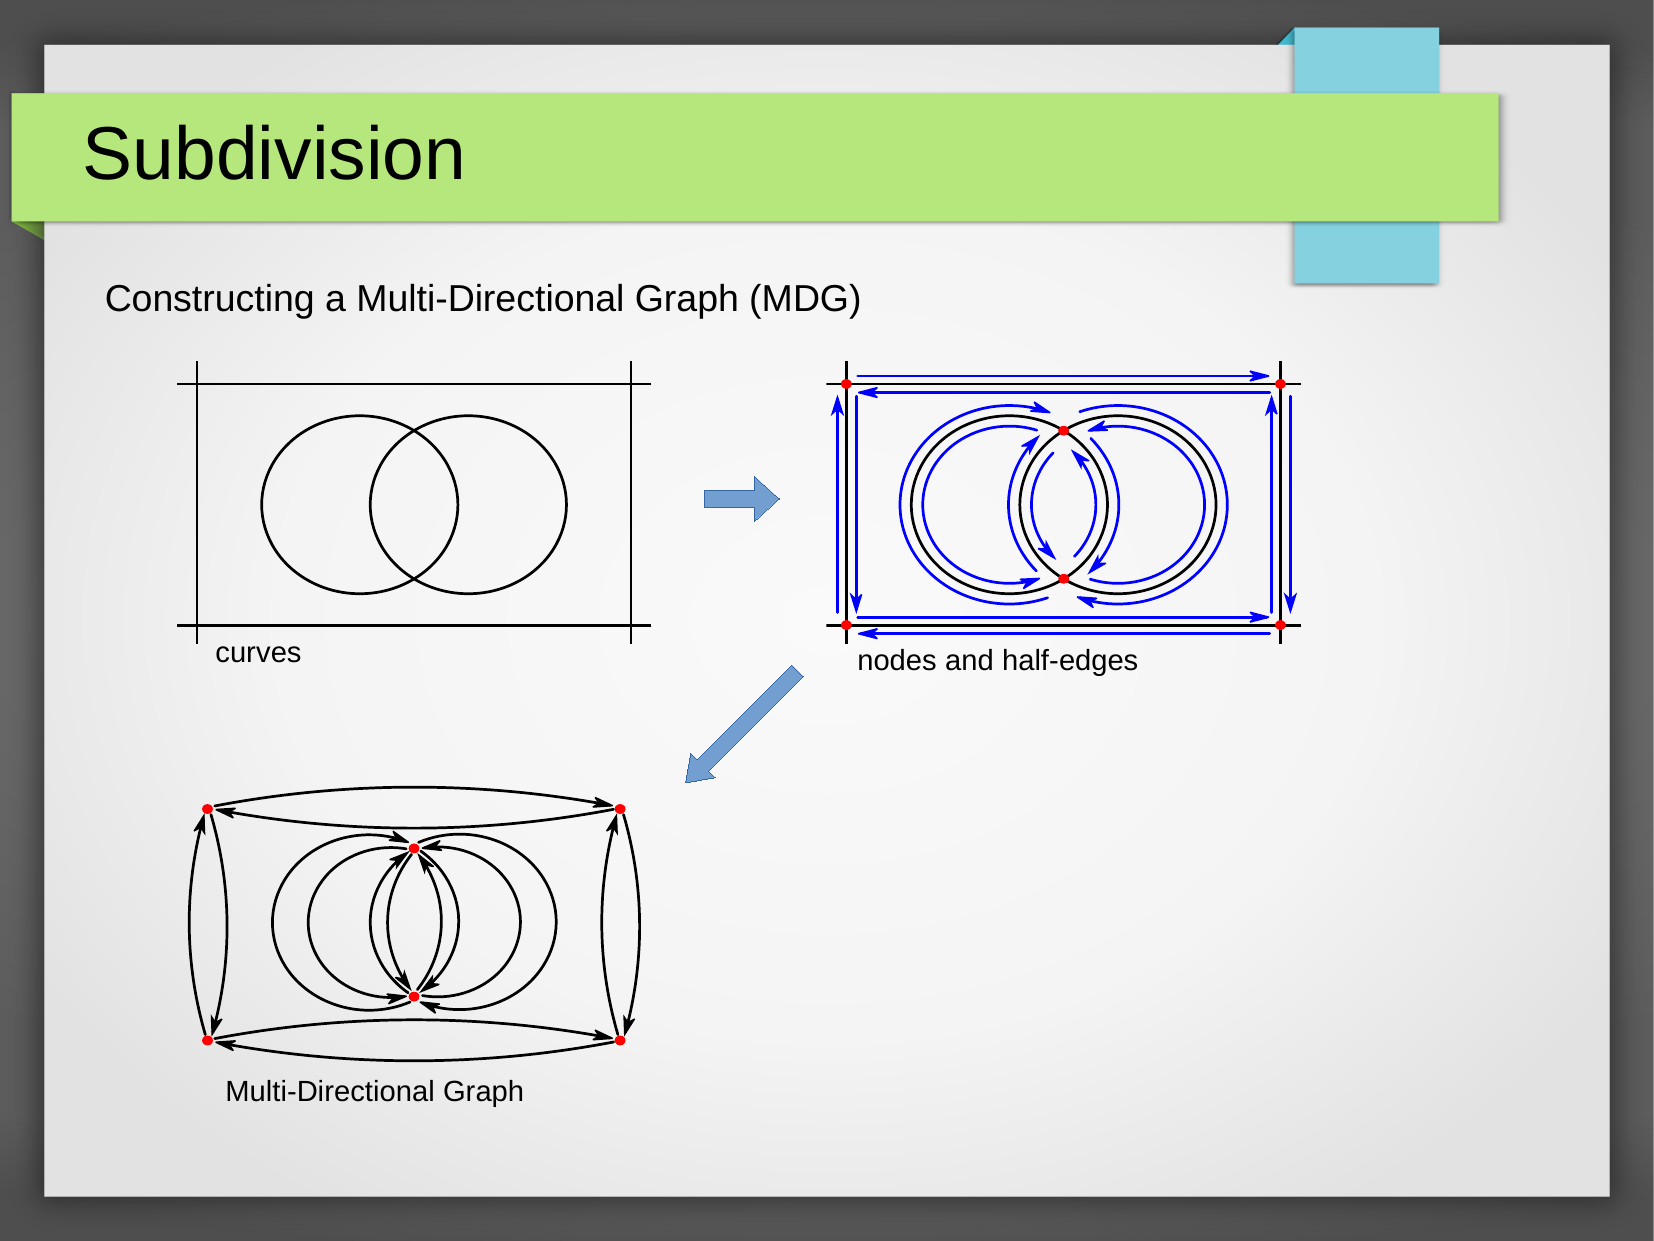

# Subdivision
Constructing a Multi-Directional Graph (MDG)
curves
nodes and half-edges
Multi-Directional Graph